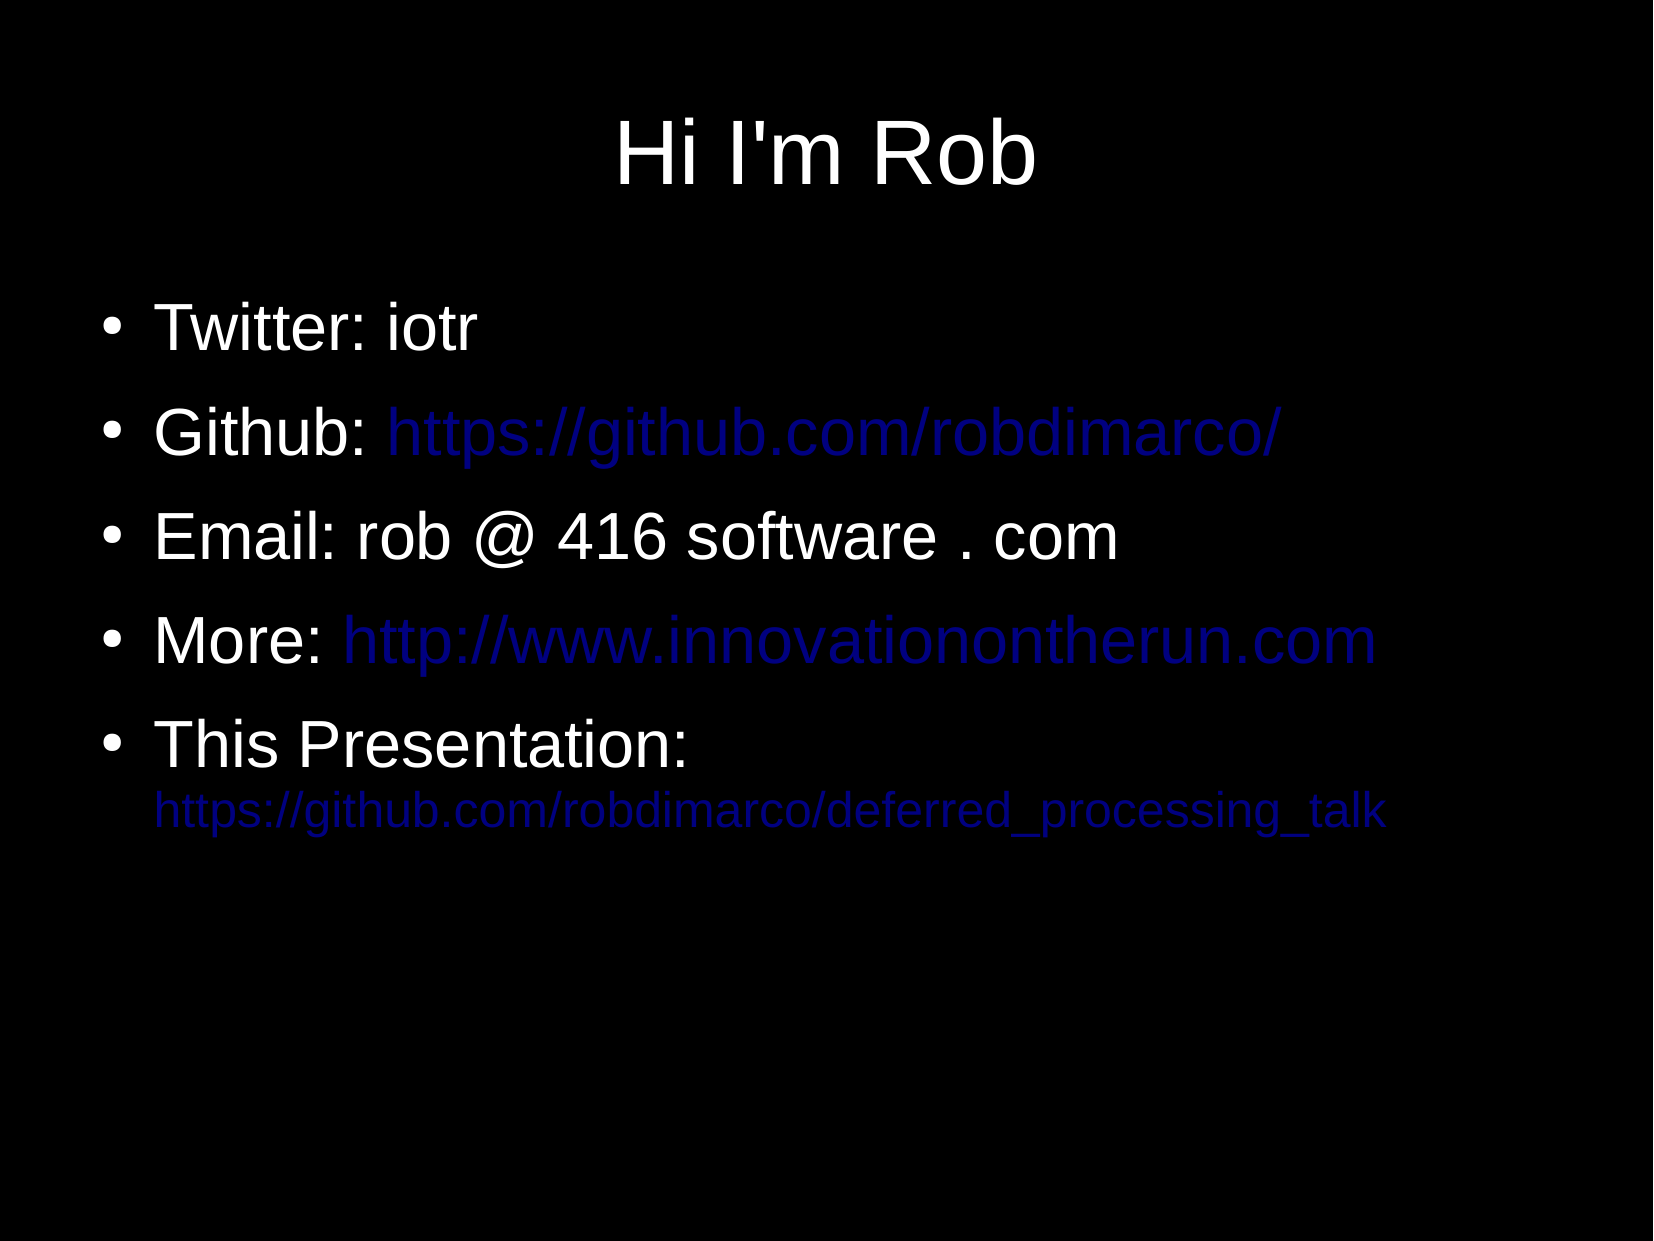

# Hi I'm Rob
Twitter: iotr
Github: https://github.com/robdimarco/
Email: rob @ 416 software . com
More: http://www.innovationontherun.com
This Presentation: https://github.com/robdimarco/deferred_processing_talk